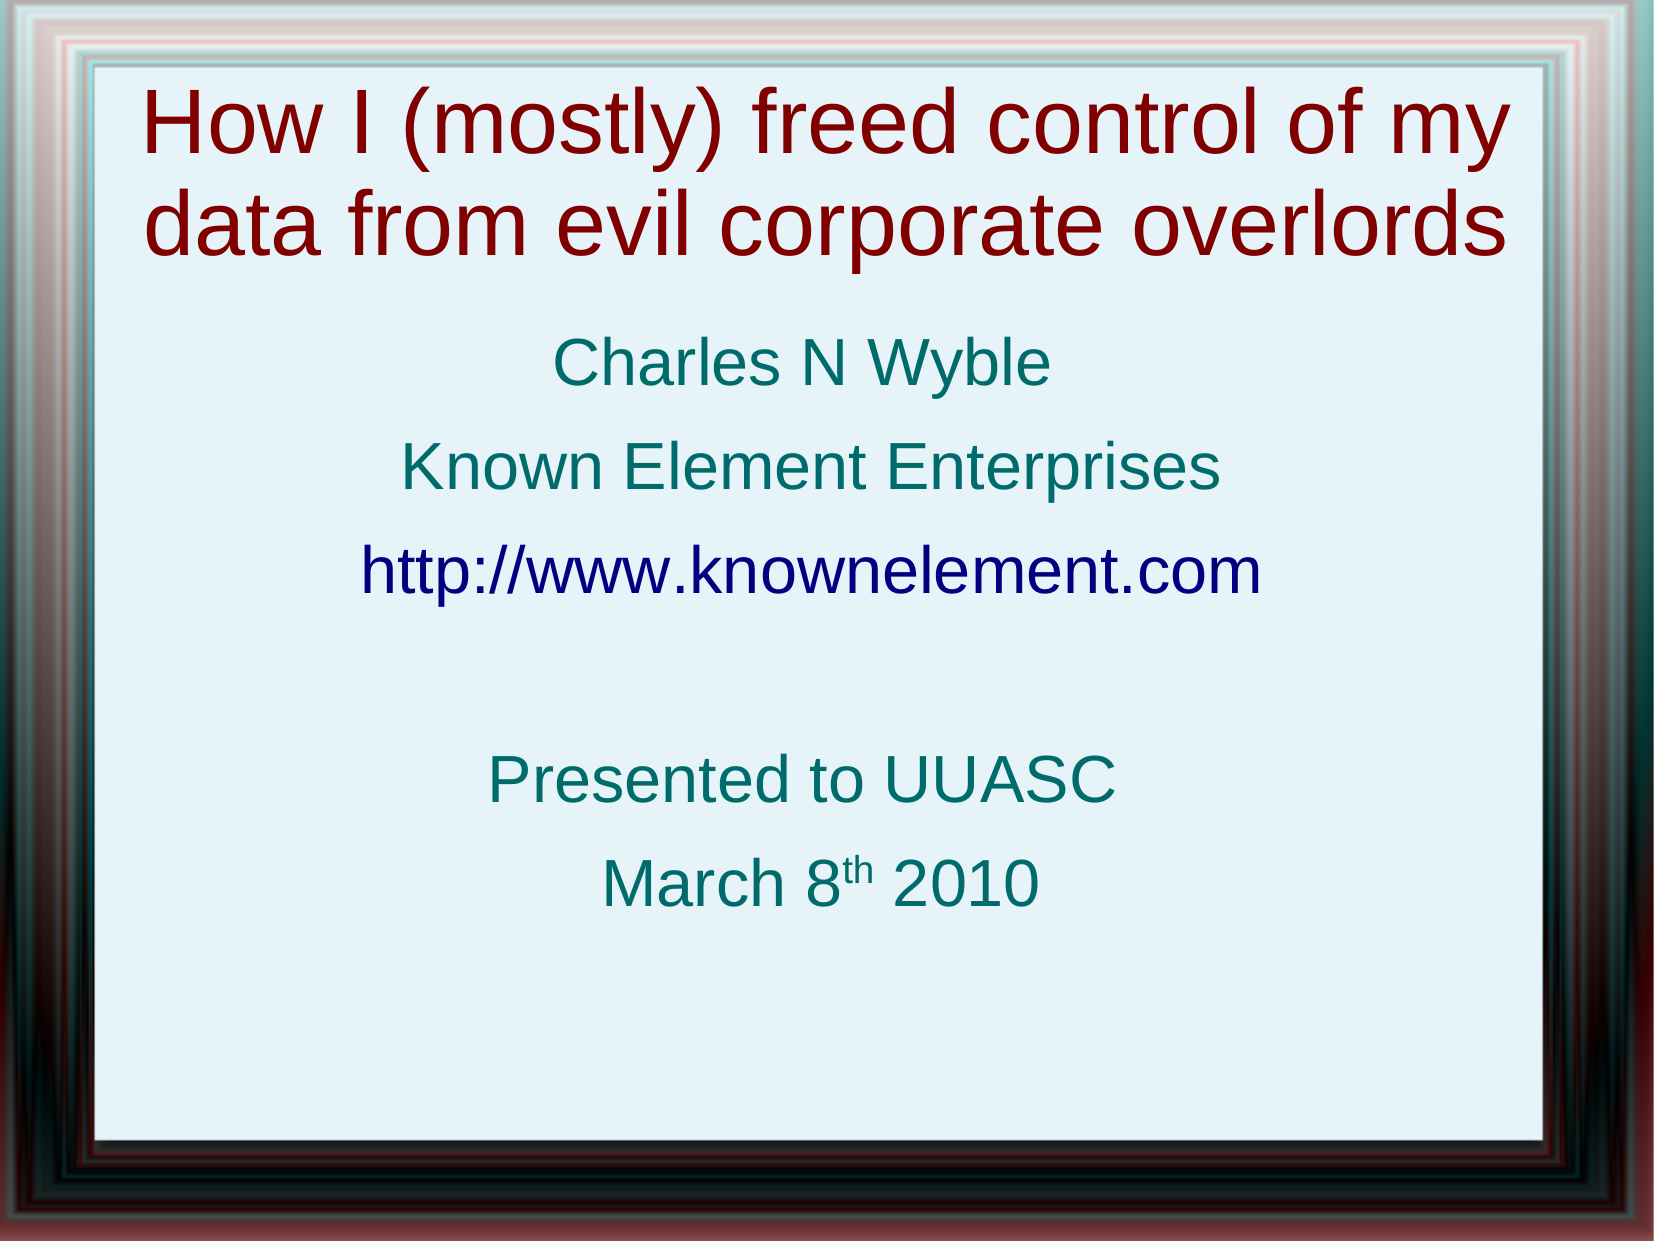

# How I (mostly) freed control of my data from evil corporate overlords
Charles N Wyble
Known Element Enterprises
http://www.knownelement.com
Presented to UUASC
 March 8th 2010